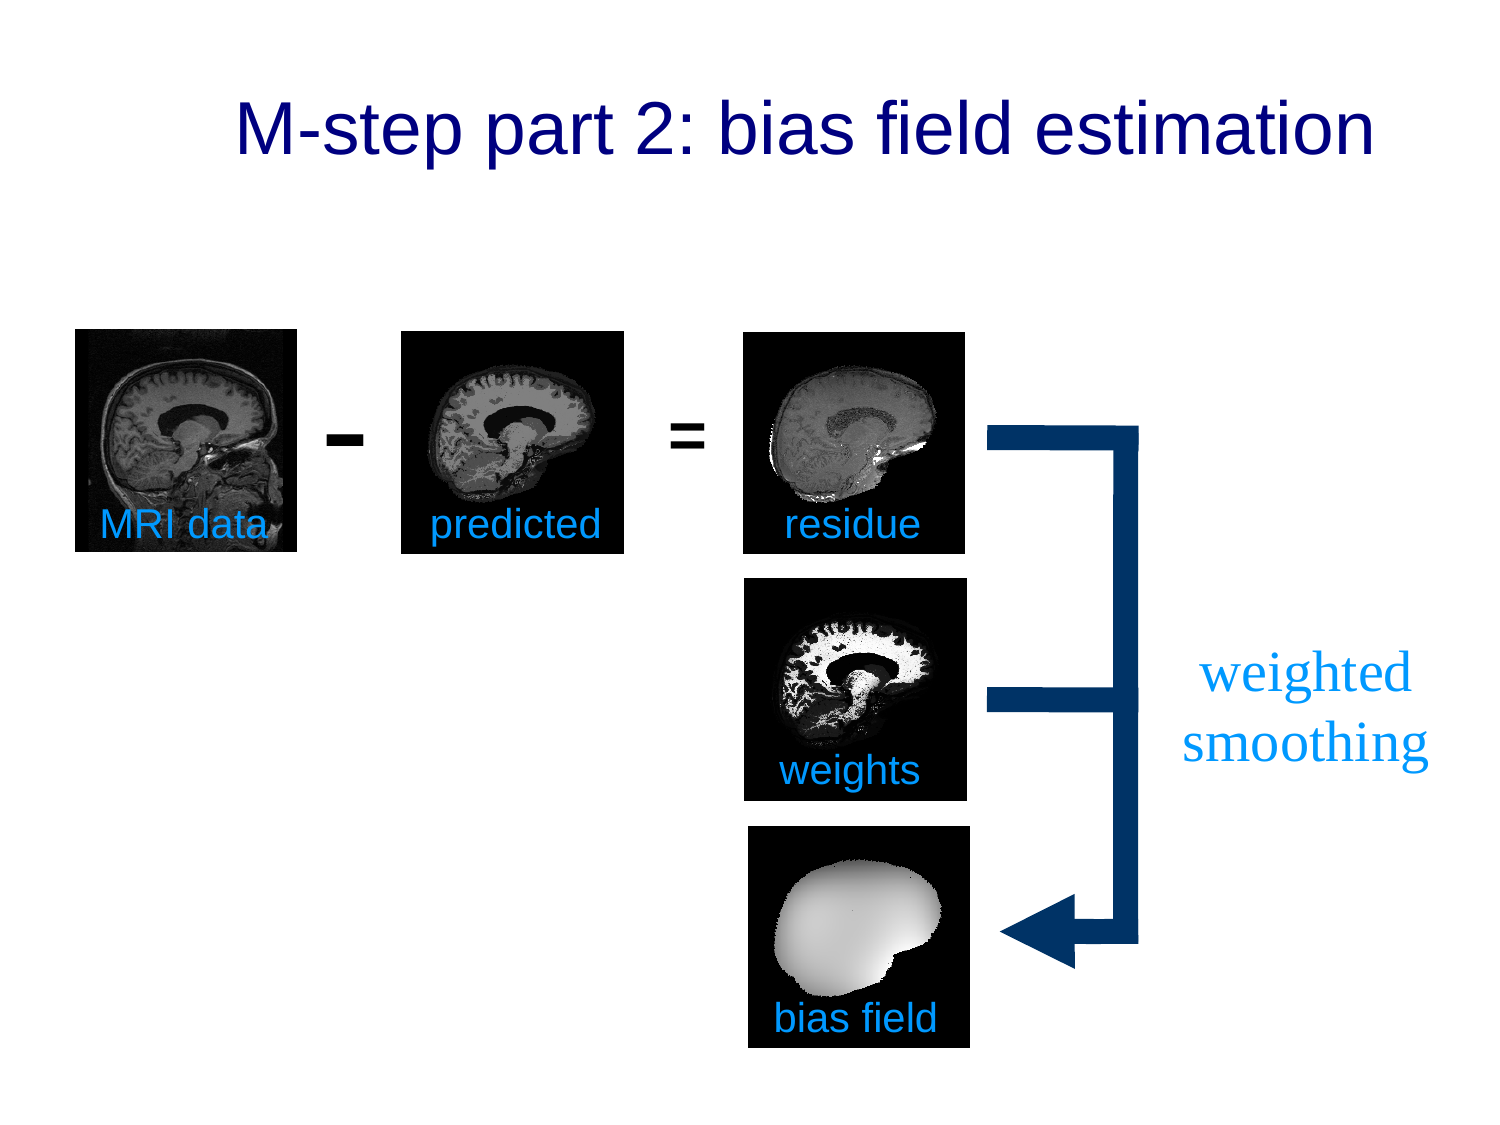

# M-step part 2: bias field estimation
-
=
MRI data
predicted
residue
weights
bias field
weighted smoothing